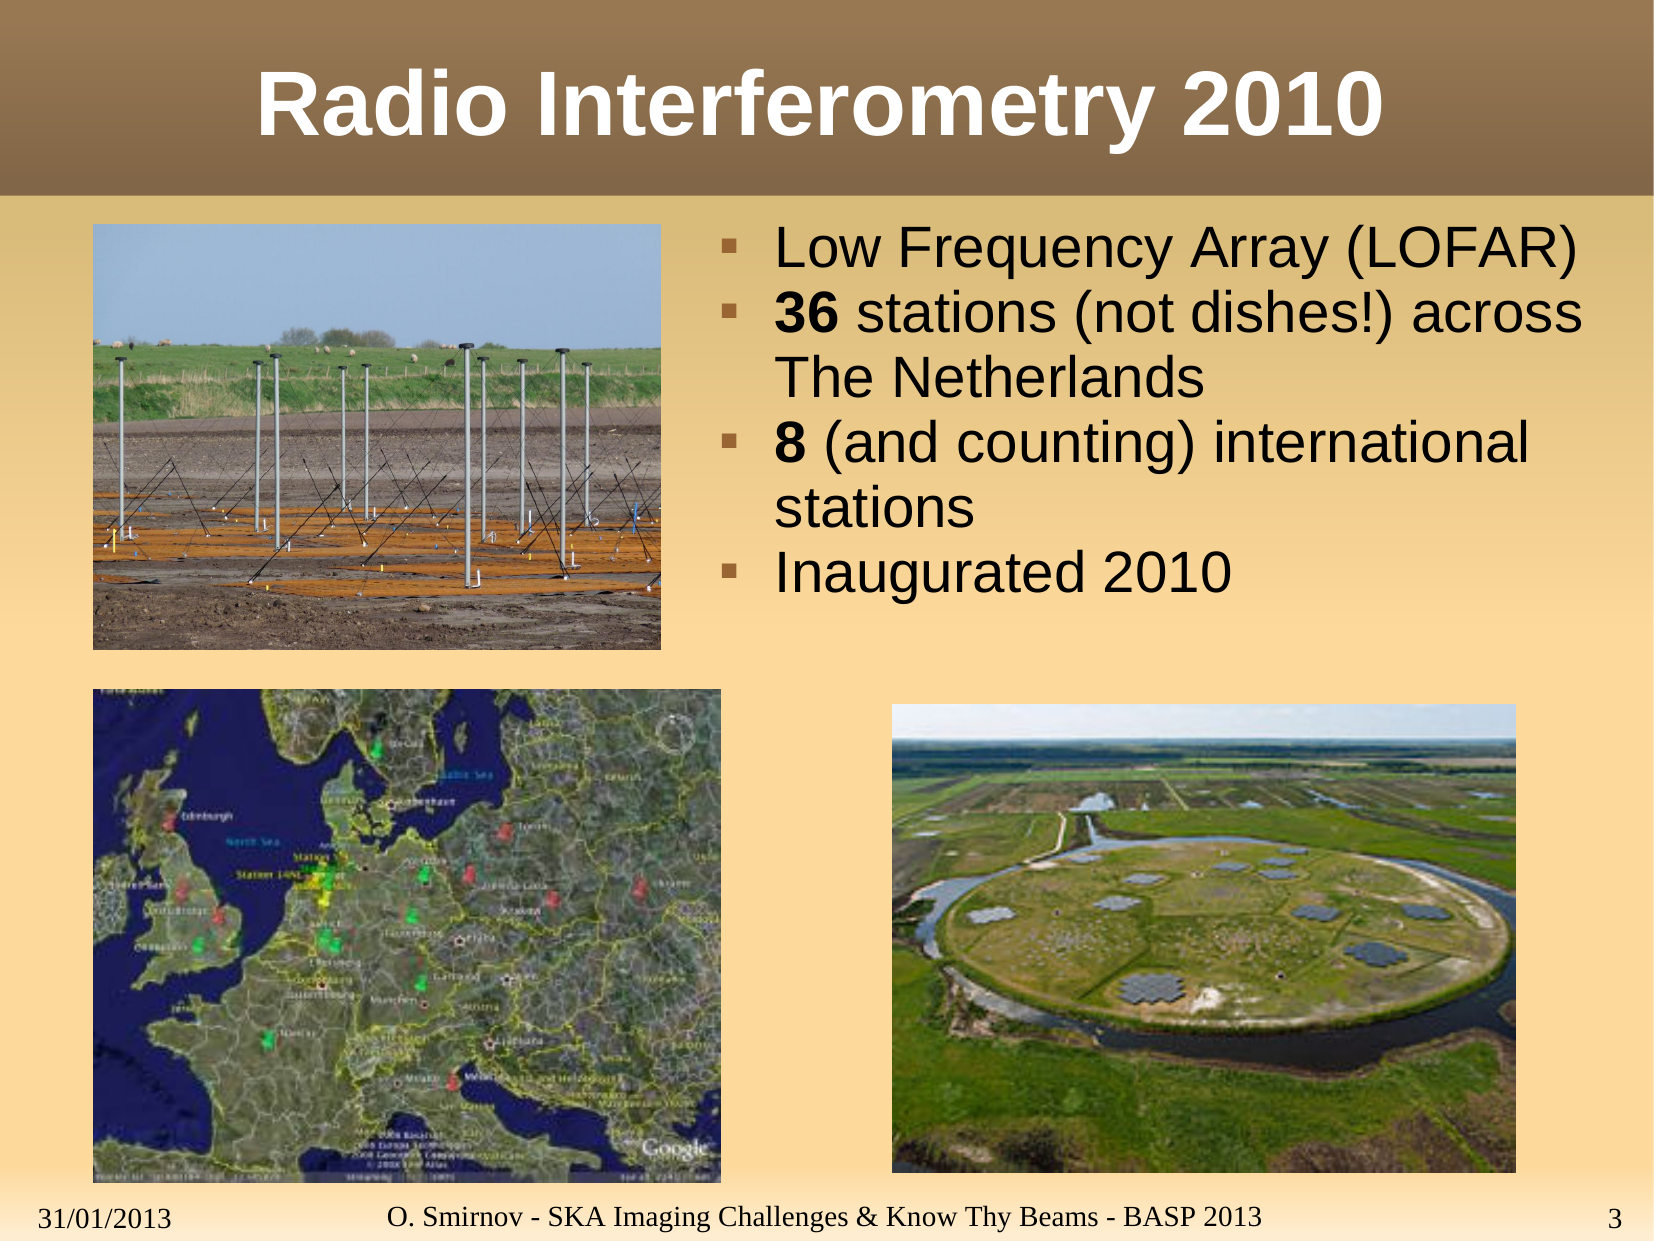

# Radio Interferometry 2010
Low Frequency Array (LOFAR)
36 stations (not dishes!) across The Netherlands
8 (and counting) international stations
Inaugurated 2010
O. Smirnov - SKA Imaging Challenges & Know Thy Beams - BASP 2013
31/01/2013
3